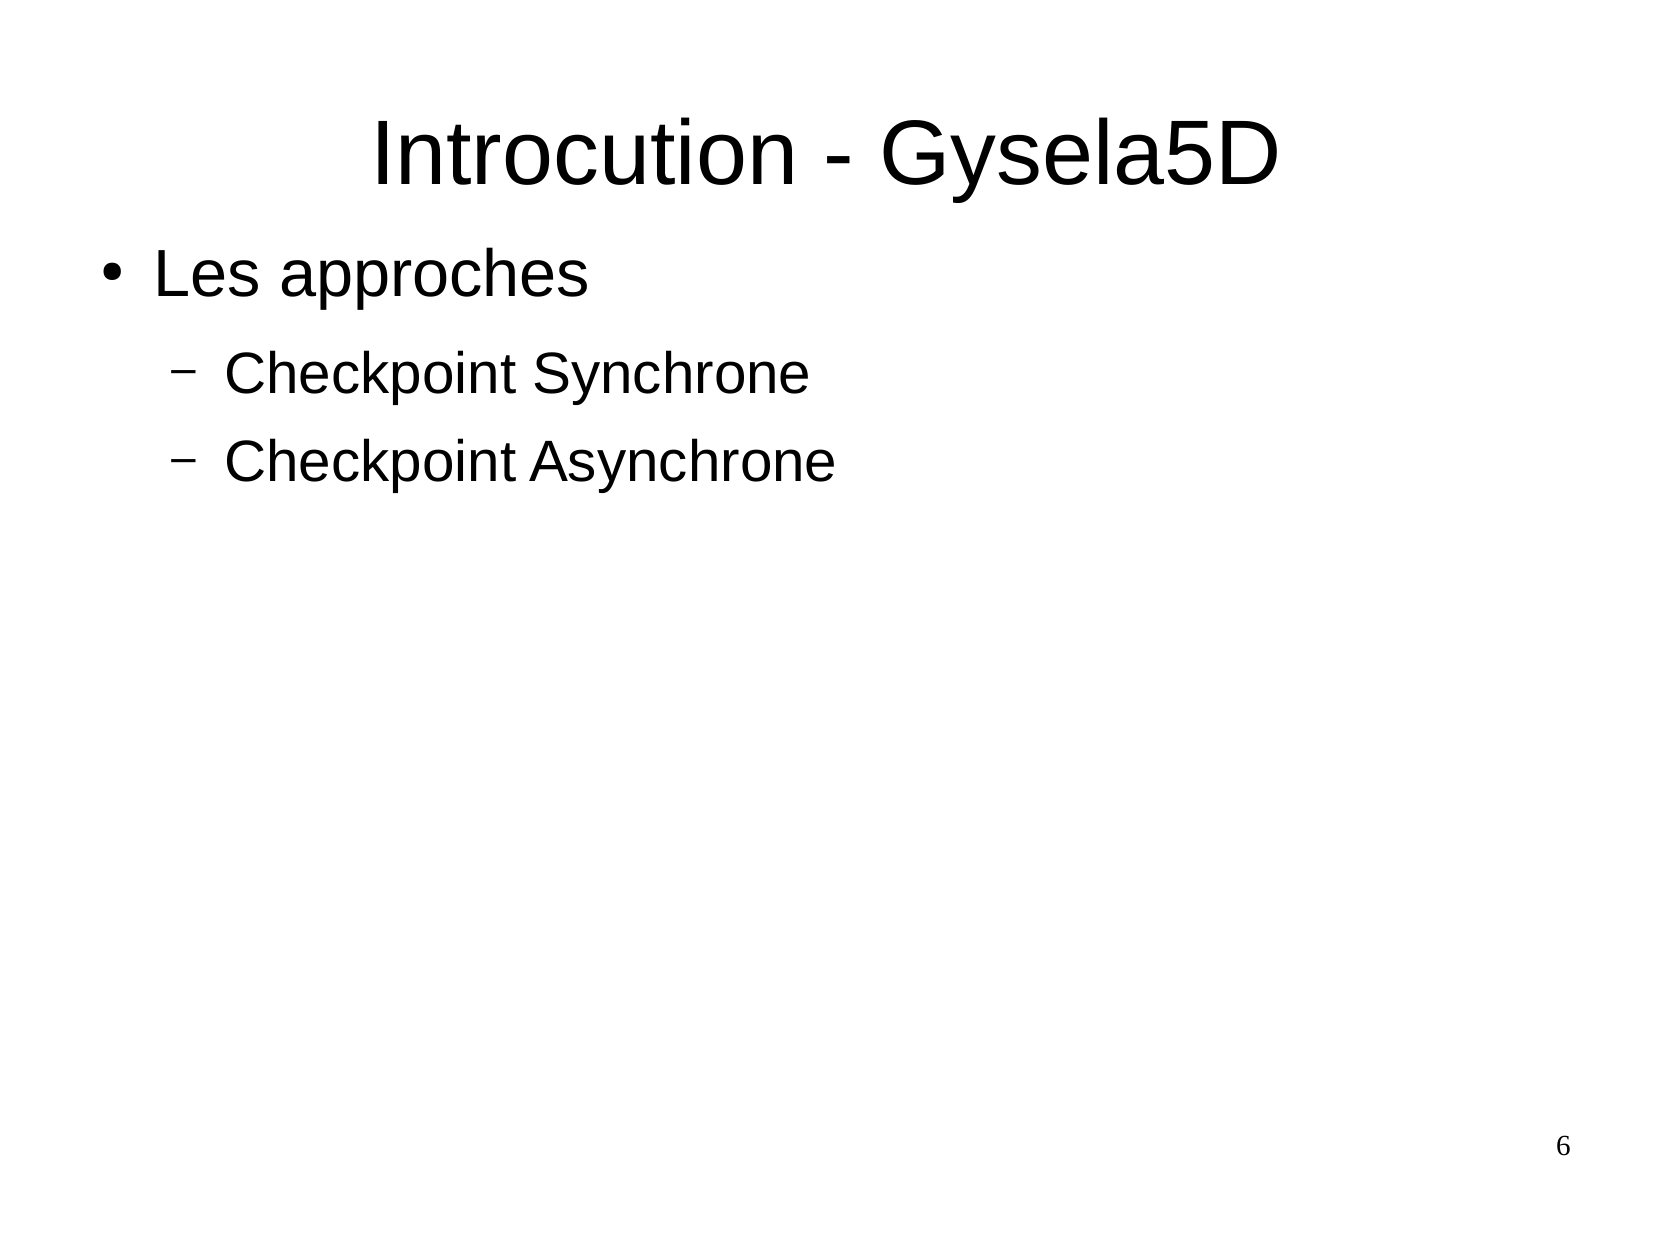

# Introcution - Gysela5D
Les approches
Checkpoint Synchrone
Checkpoint Asynchrone
6